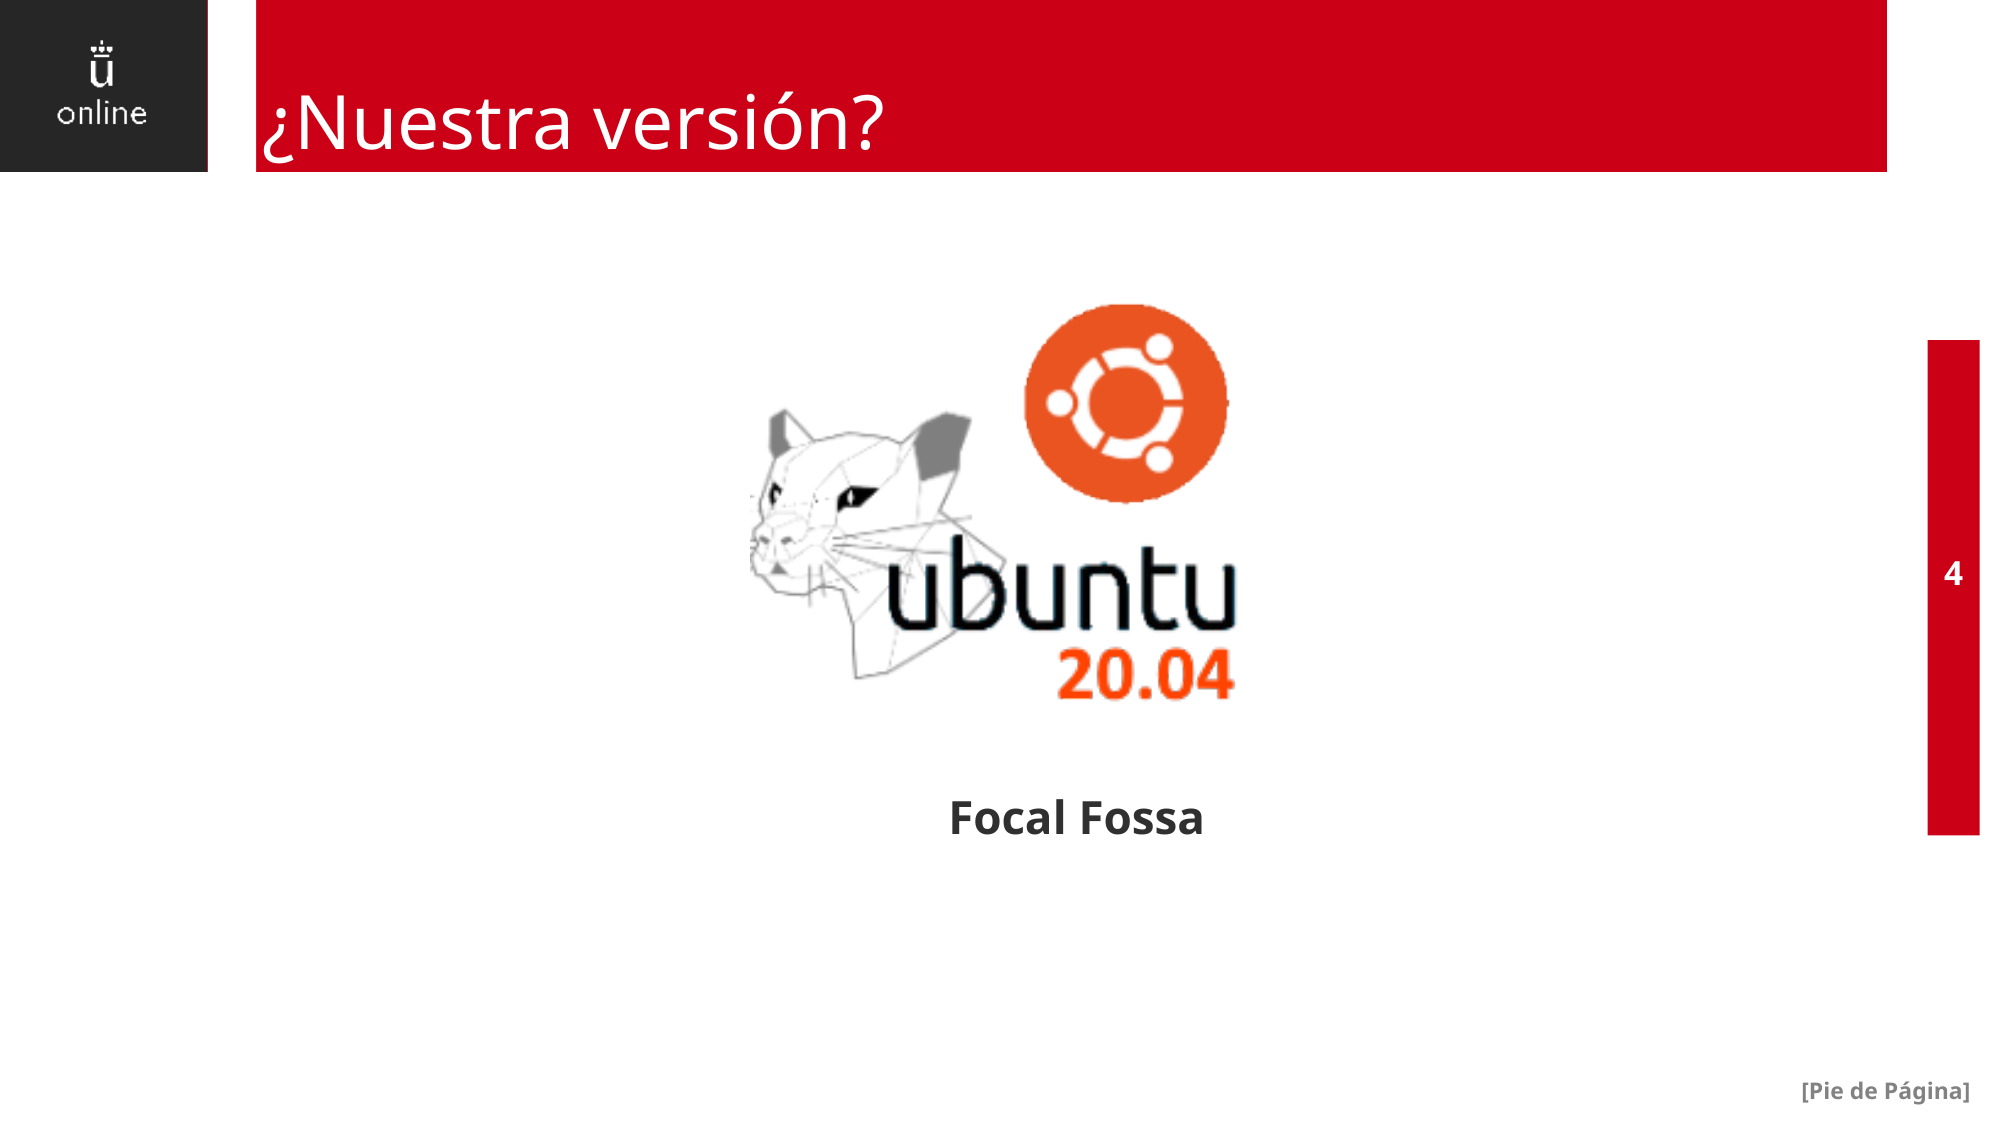

¿Nuestra versión?
# Focal Fossa
[Pie de Página]